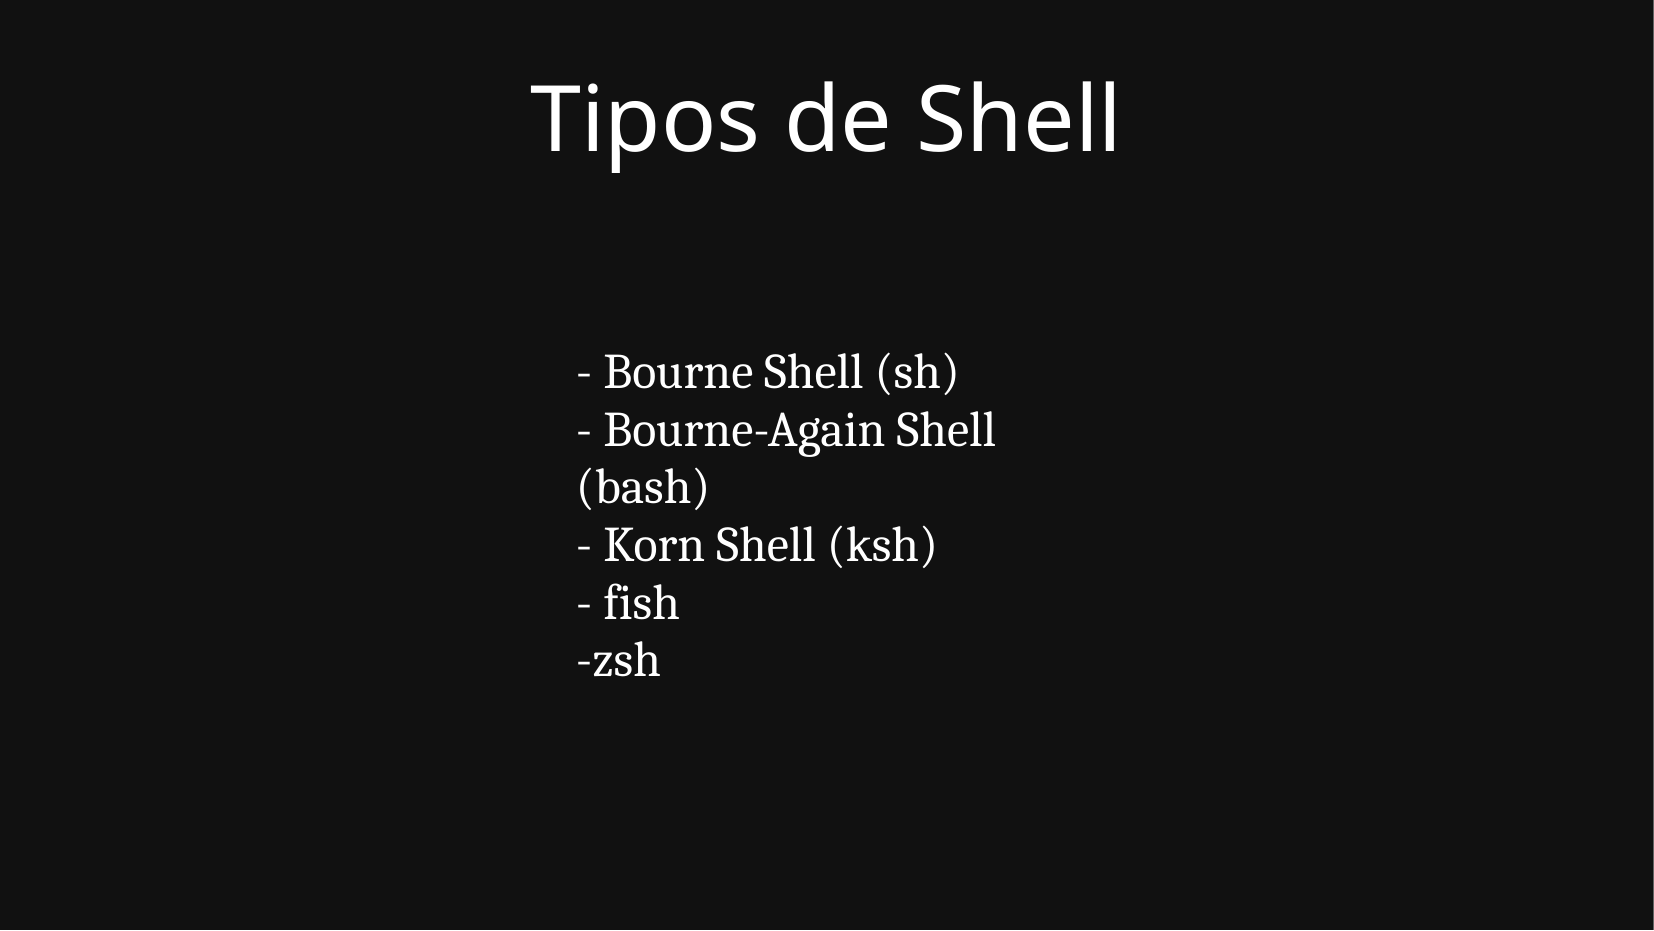

Tipos de Shell
- Bourne Shell (sh)
- Bourne-Again Shell (bash)
- Korn Shell (ksh)
- fish
-zsh